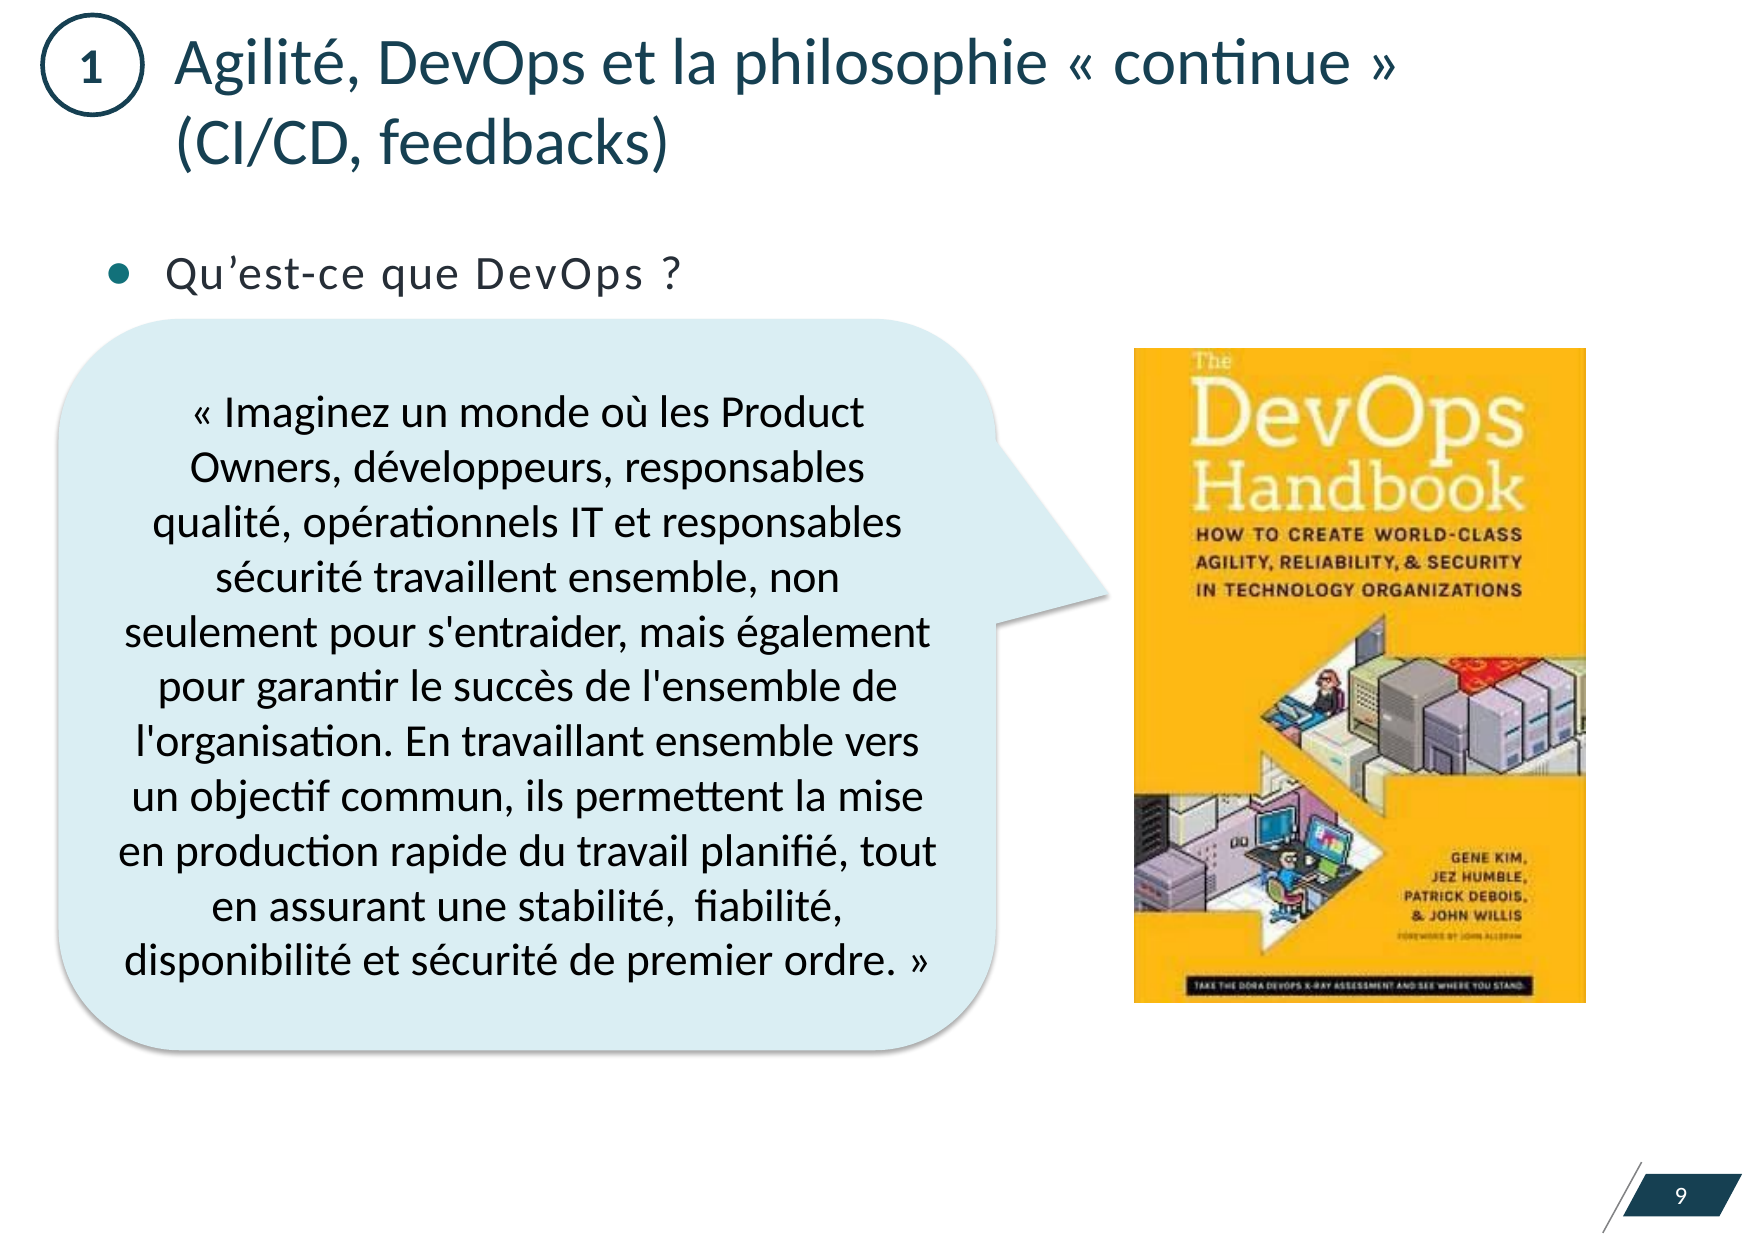

# Agilité, DevOps et la philosophie « continue » (CI/CD, feedbacks)
1
Qu’est-ce que DevOps ?
« Imaginez un monde où les Product Owners, développeurs, responsables qualité, opérationnels IT et responsables sécurité travaillent ensemble, non seulement pour s'entraider, mais également pour garantir le succès de l'ensemble de l'organisation. En travaillant ensemble vers un objectif commun, ils permettent la mise en production rapide du travail planifié, tout en assurant une stabilité, fiabilité, disponibilité et sécurité de premier ordre. »